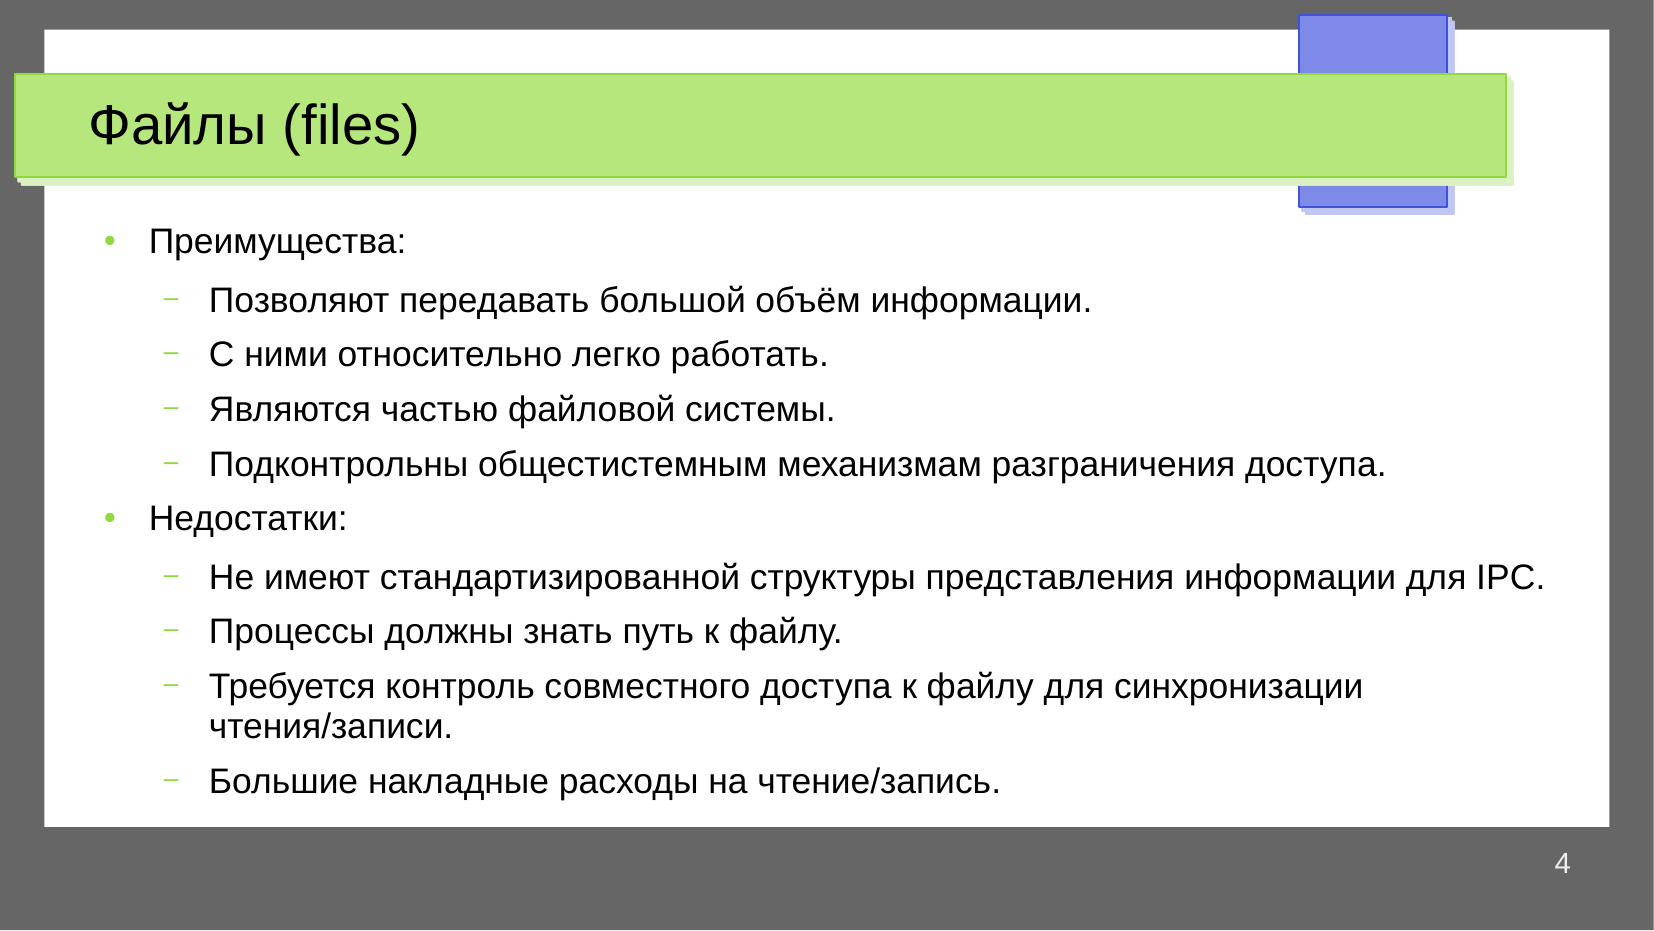

# Файлы (files)
Преимущества:
Позволяют передавать большой объём информации.
С ними относительно легко работать.
Являются частью файловой системы.
Подконтрольны общестистемным механизмам разграничения доступа.
Недостатки:
Не имеют стандартизированной структуры представления информации для IPC.
Процессы должны знать путь к файлу.
Требуется контроль совместного доступа к файлу для синхронизации чтения/записи.
Большие накладные расходы на чтение/запись.
4